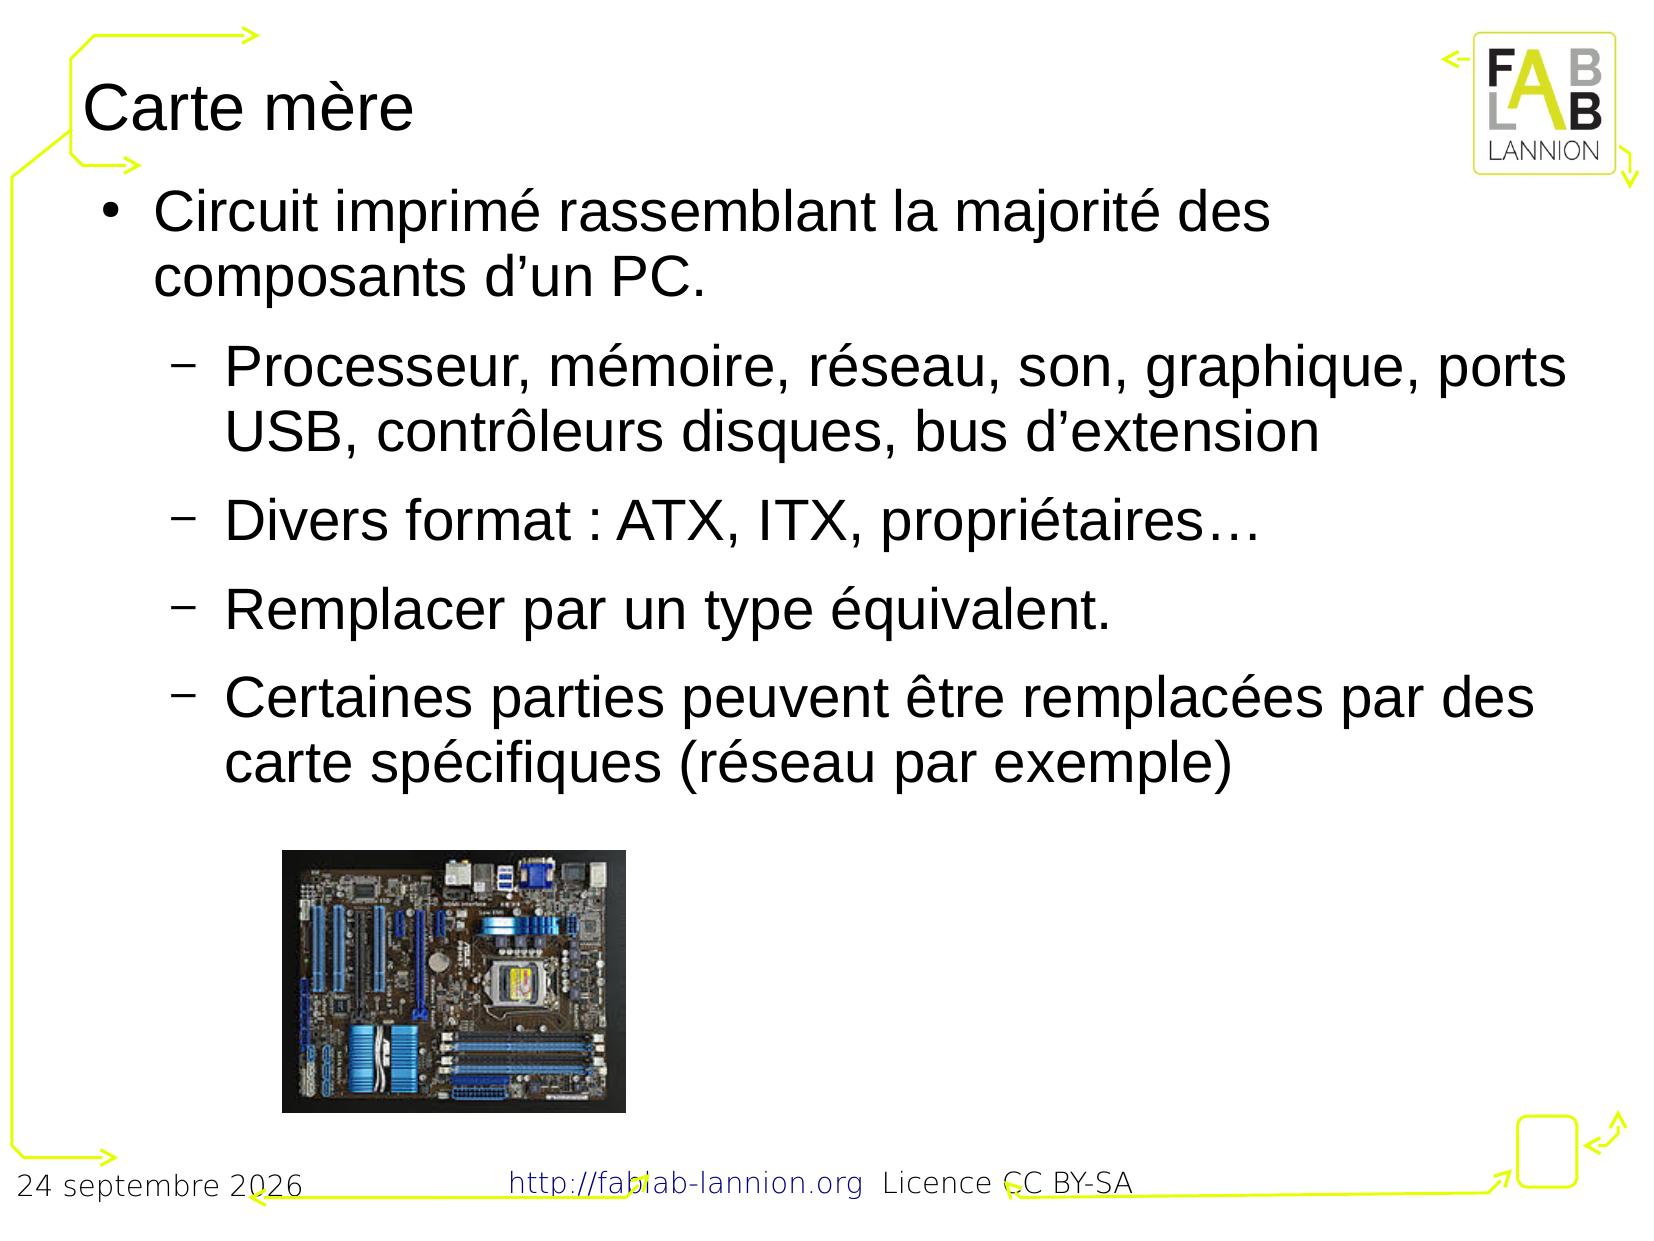

# Carte mère
Circuit imprimé rassemblant la majorité des composants d’un PC.
Processeur, mémoire, réseau, son, graphique, ports USB, contrôleurs disques, bus d’extension
Divers format : ATX, ITX, propriétaires…
Remplacer par un type équivalent.
Certaines parties peuvent être remplacées par des carte spécifiques (réseau par exemple)